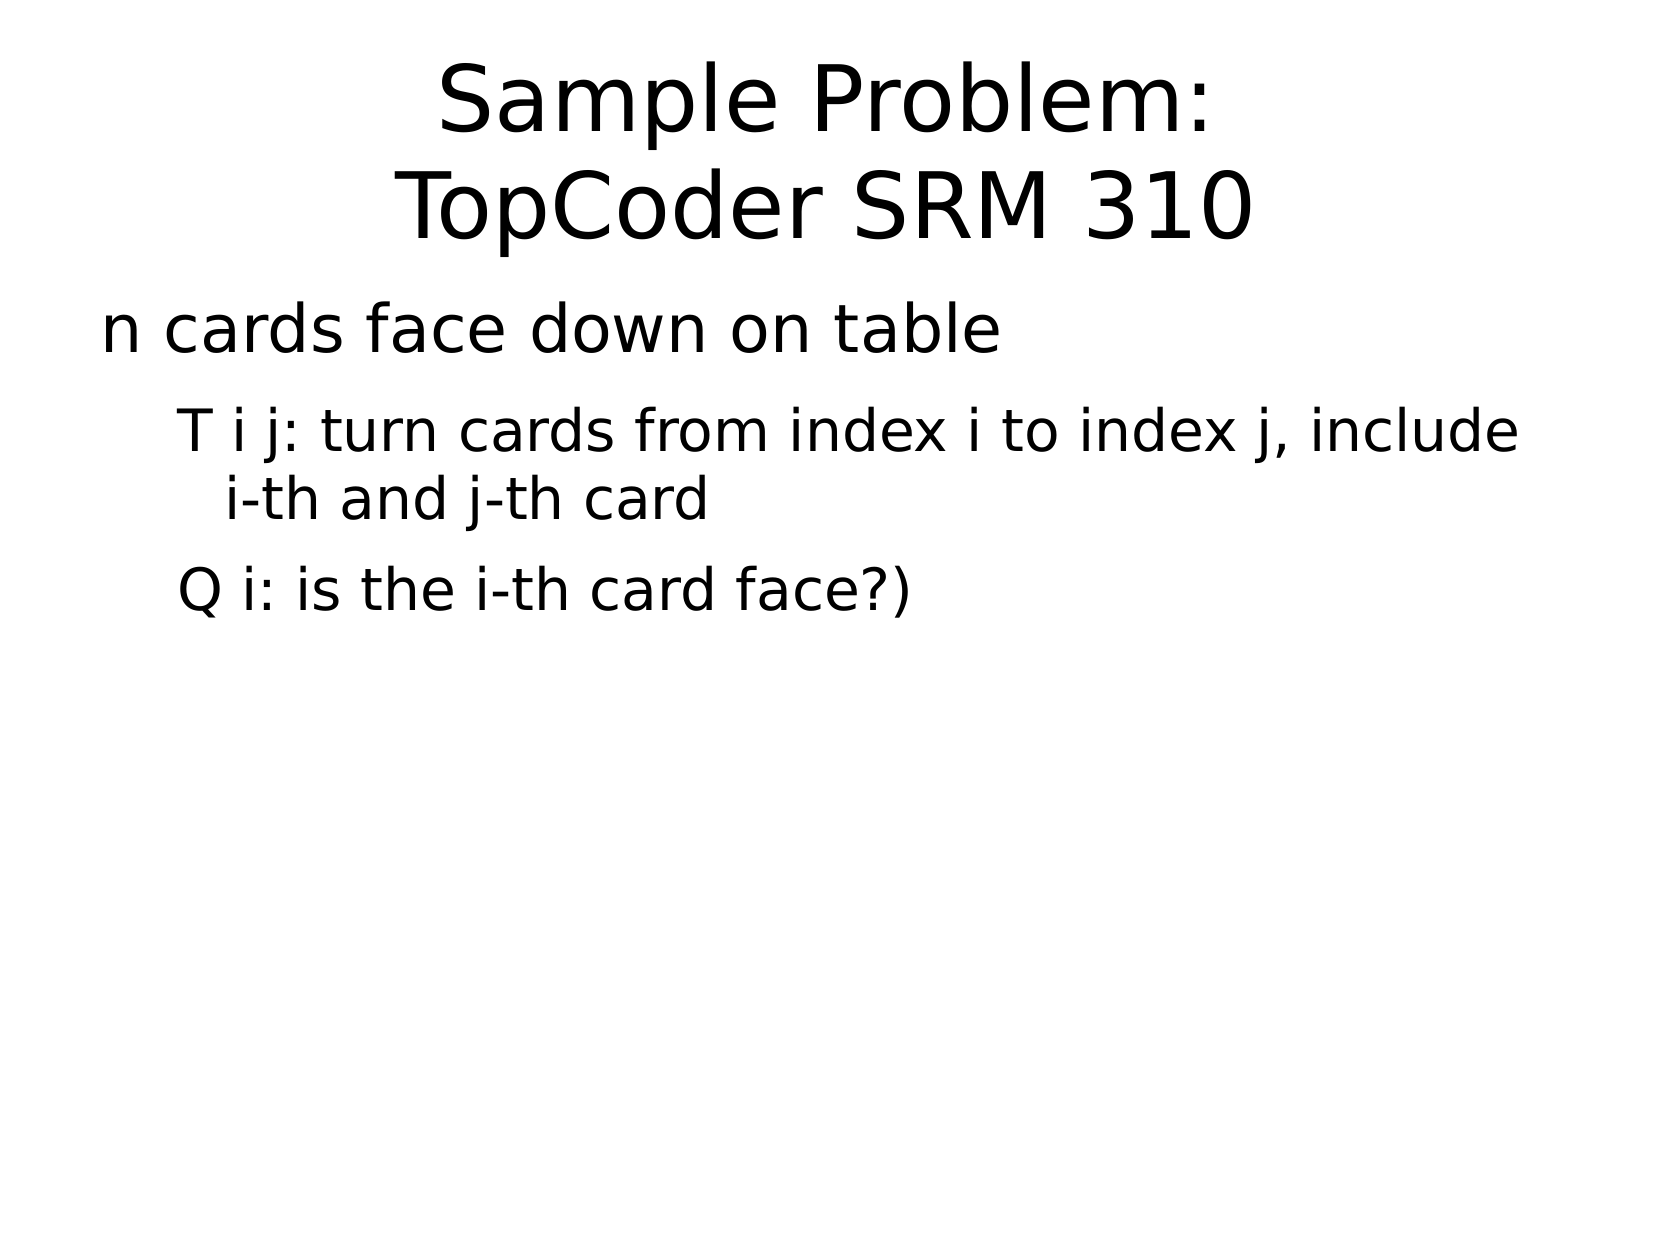

# Sample Problem: TopCoder SRM 310
n cards face down on table
T i j: turn cards from index i to index j, include i-th and j-th card
Q i: is the i-th card face?)